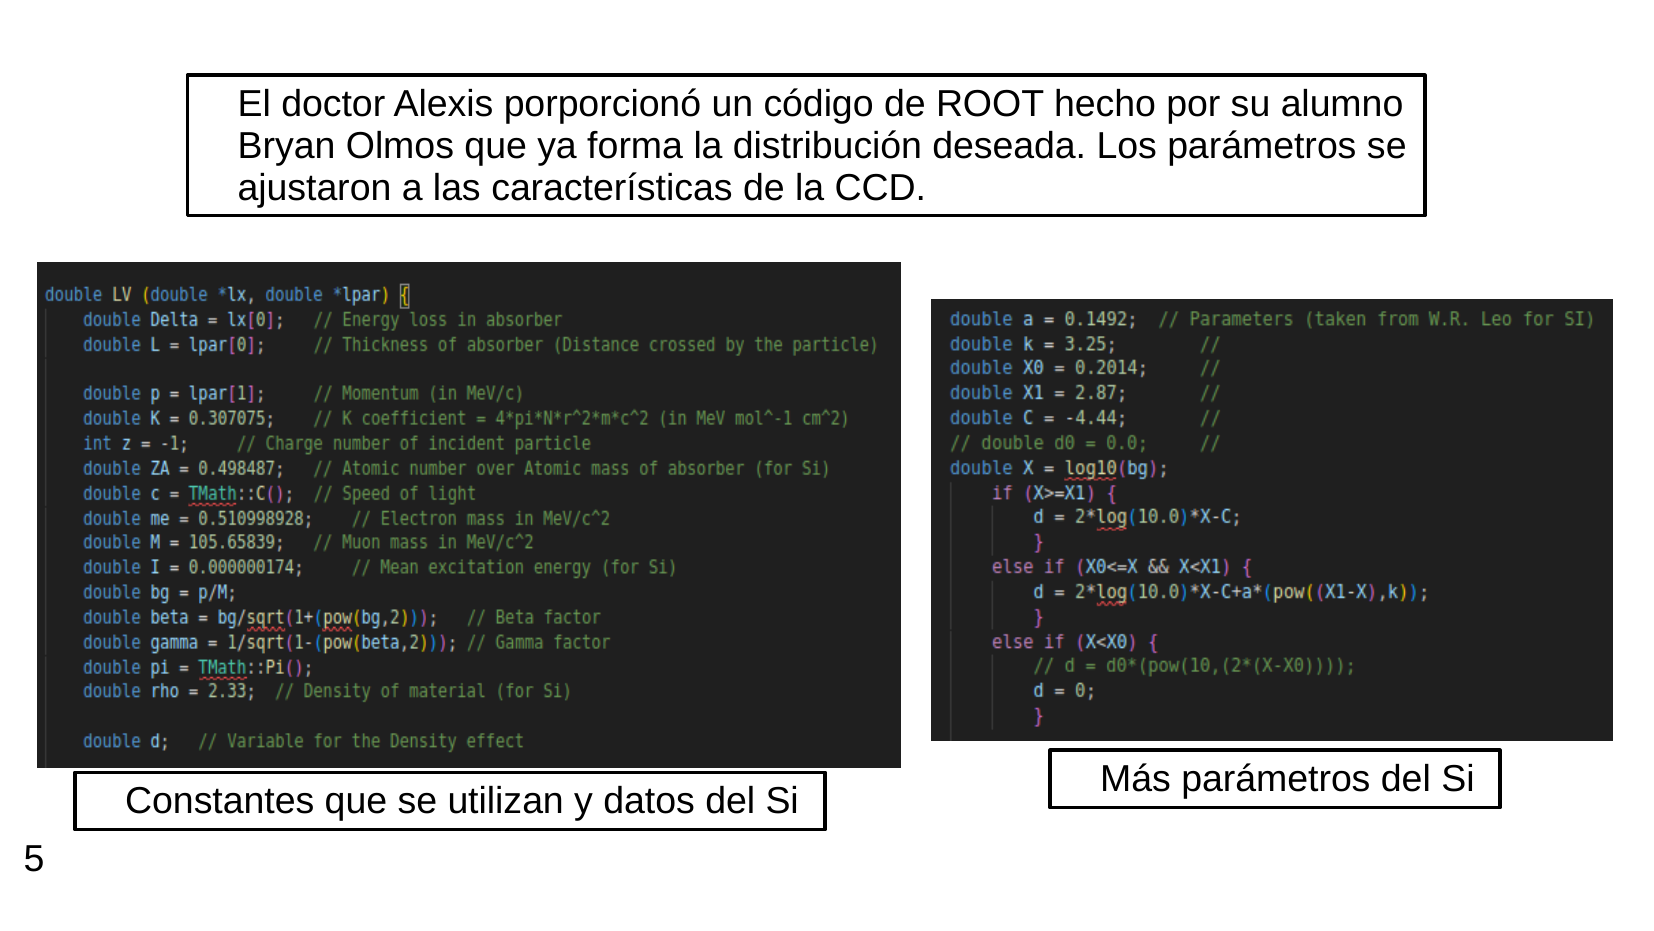

El doctor Alexis porporcionó un código de ROOT hecho por su alumno Bryan Olmos que ya forma la distribución deseada. Los parámetros se ajustaron a las características de la CCD.
Más parámetros del Si
Constantes que se utilizan y datos del Si